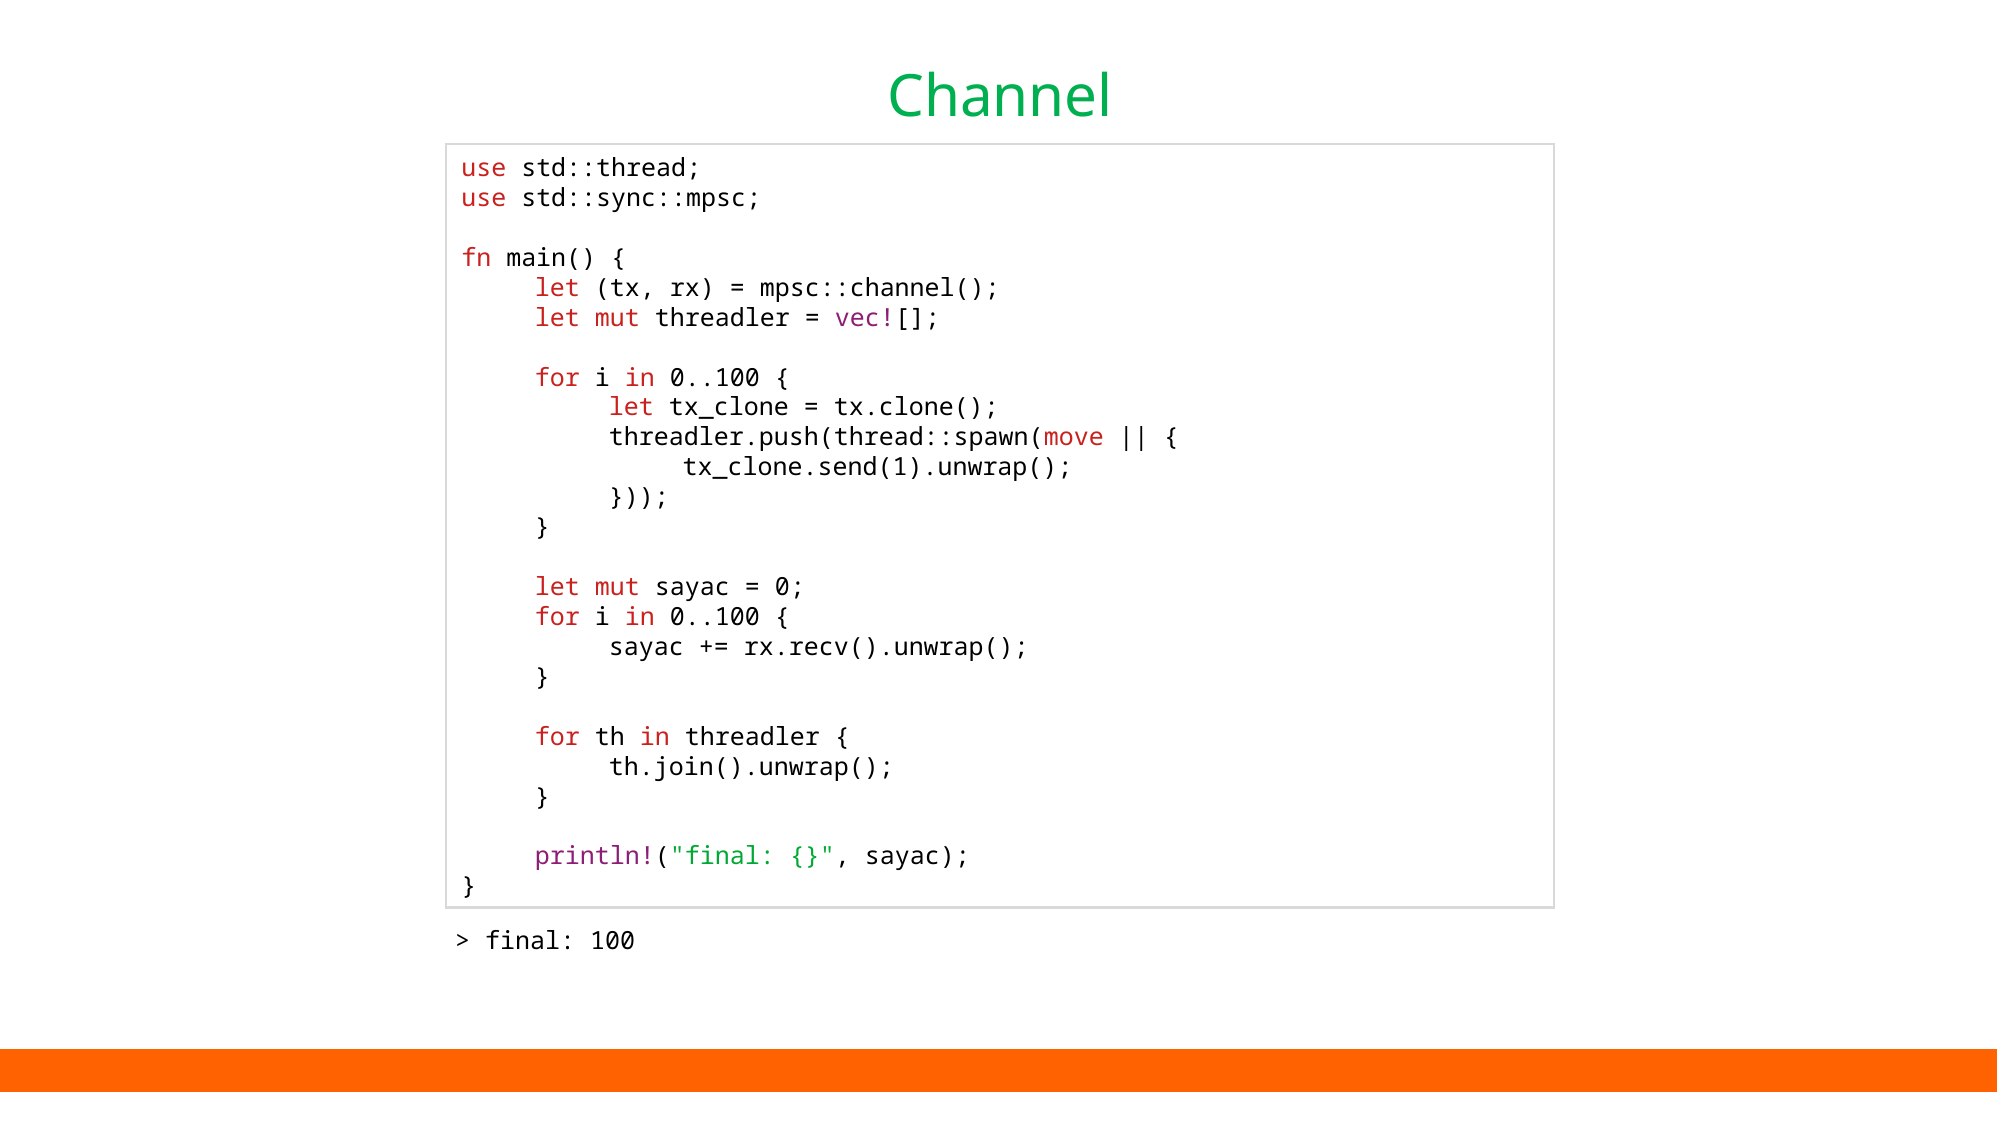

# Channel
use std::thread;
use std::sync::mpsc;
fn main() {
	let (tx, rx) = mpsc::channel();
	let mut threadler = vec![];
	for i in 0..100 {
		let tx_clone = tx.clone();
		threadler.push(thread::spawn(move || {
			tx_clone.send(1).unwrap();
		}));
	}
	let mut sayac = 0;
	for i in 0..100 {
		sayac += rx.recv().unwrap();
	}
	for th in threadler {
		th.join().unwrap();
	}
	println!("final: {}", sayac);
}
> final: 100